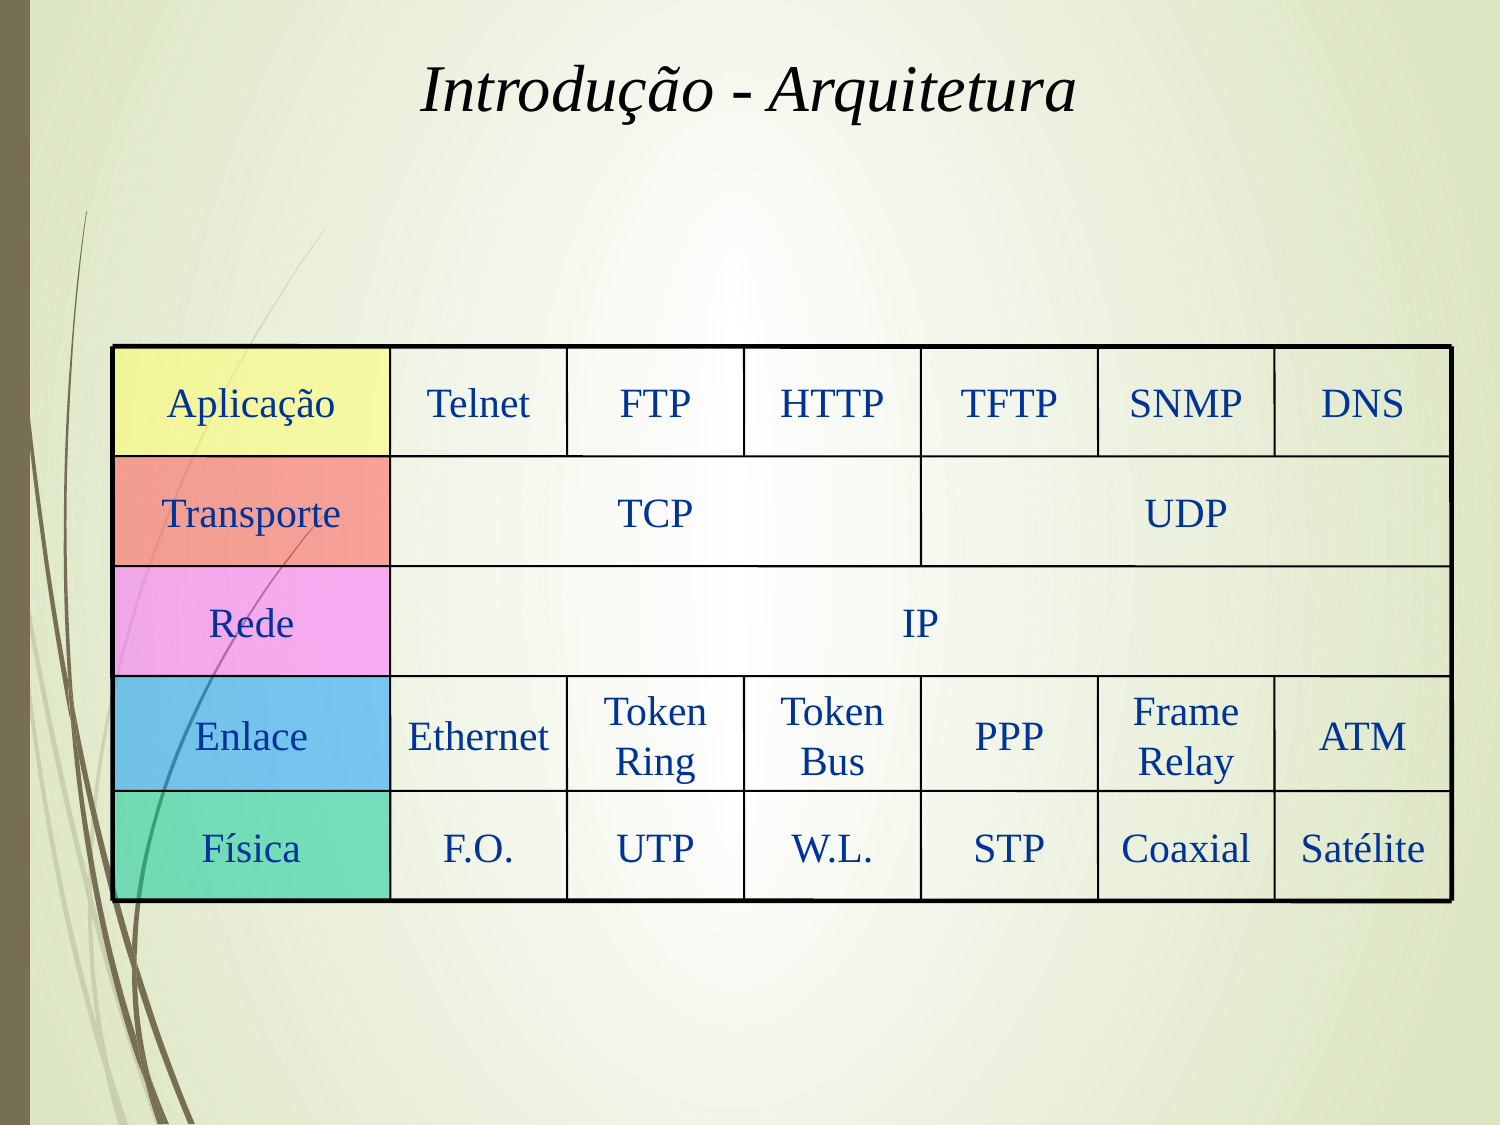

Introdução - Arquitetura
Aplicação
Telnet
FTP
HTTP
TFTP
SNMP
DNS
Transporte
TCP
UDP
Rede
IP
Enlace
Ethernet
Token Ring
Token Bus
PPP
Frame Relay
ATM
Física
F.O.
UTP
W.L.
STP
Coaxial
Satélite